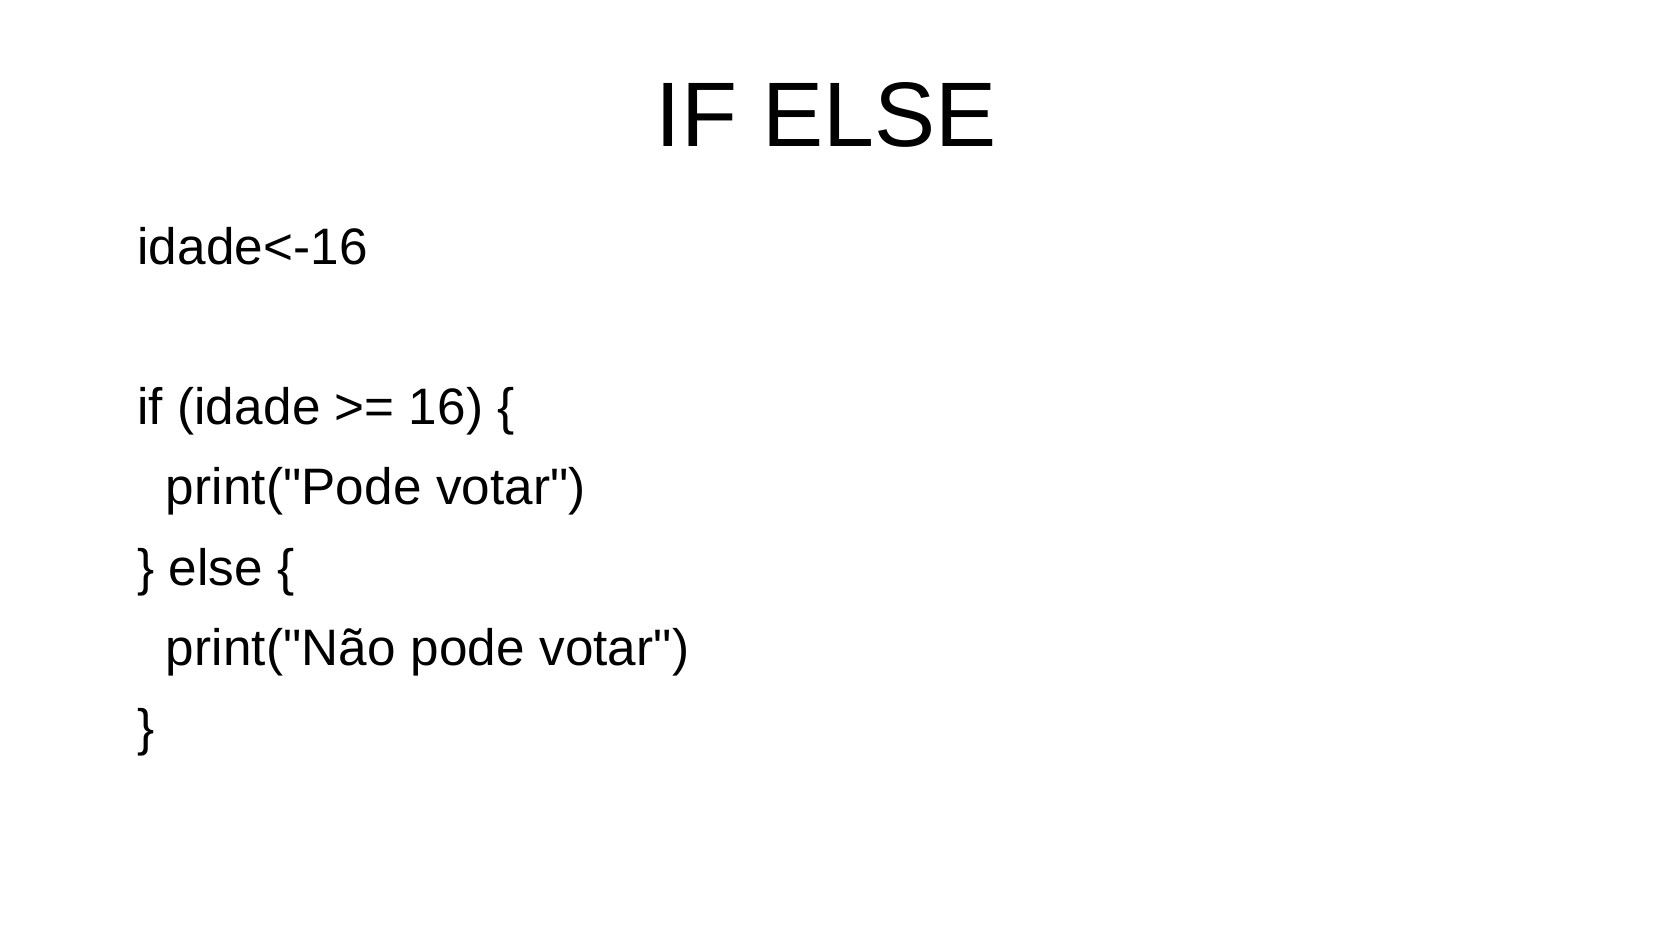

# IF ELSE
idade<-16
if (idade >= 16) {
 print("Pode votar")
} else {
 print("Não pode votar")
}